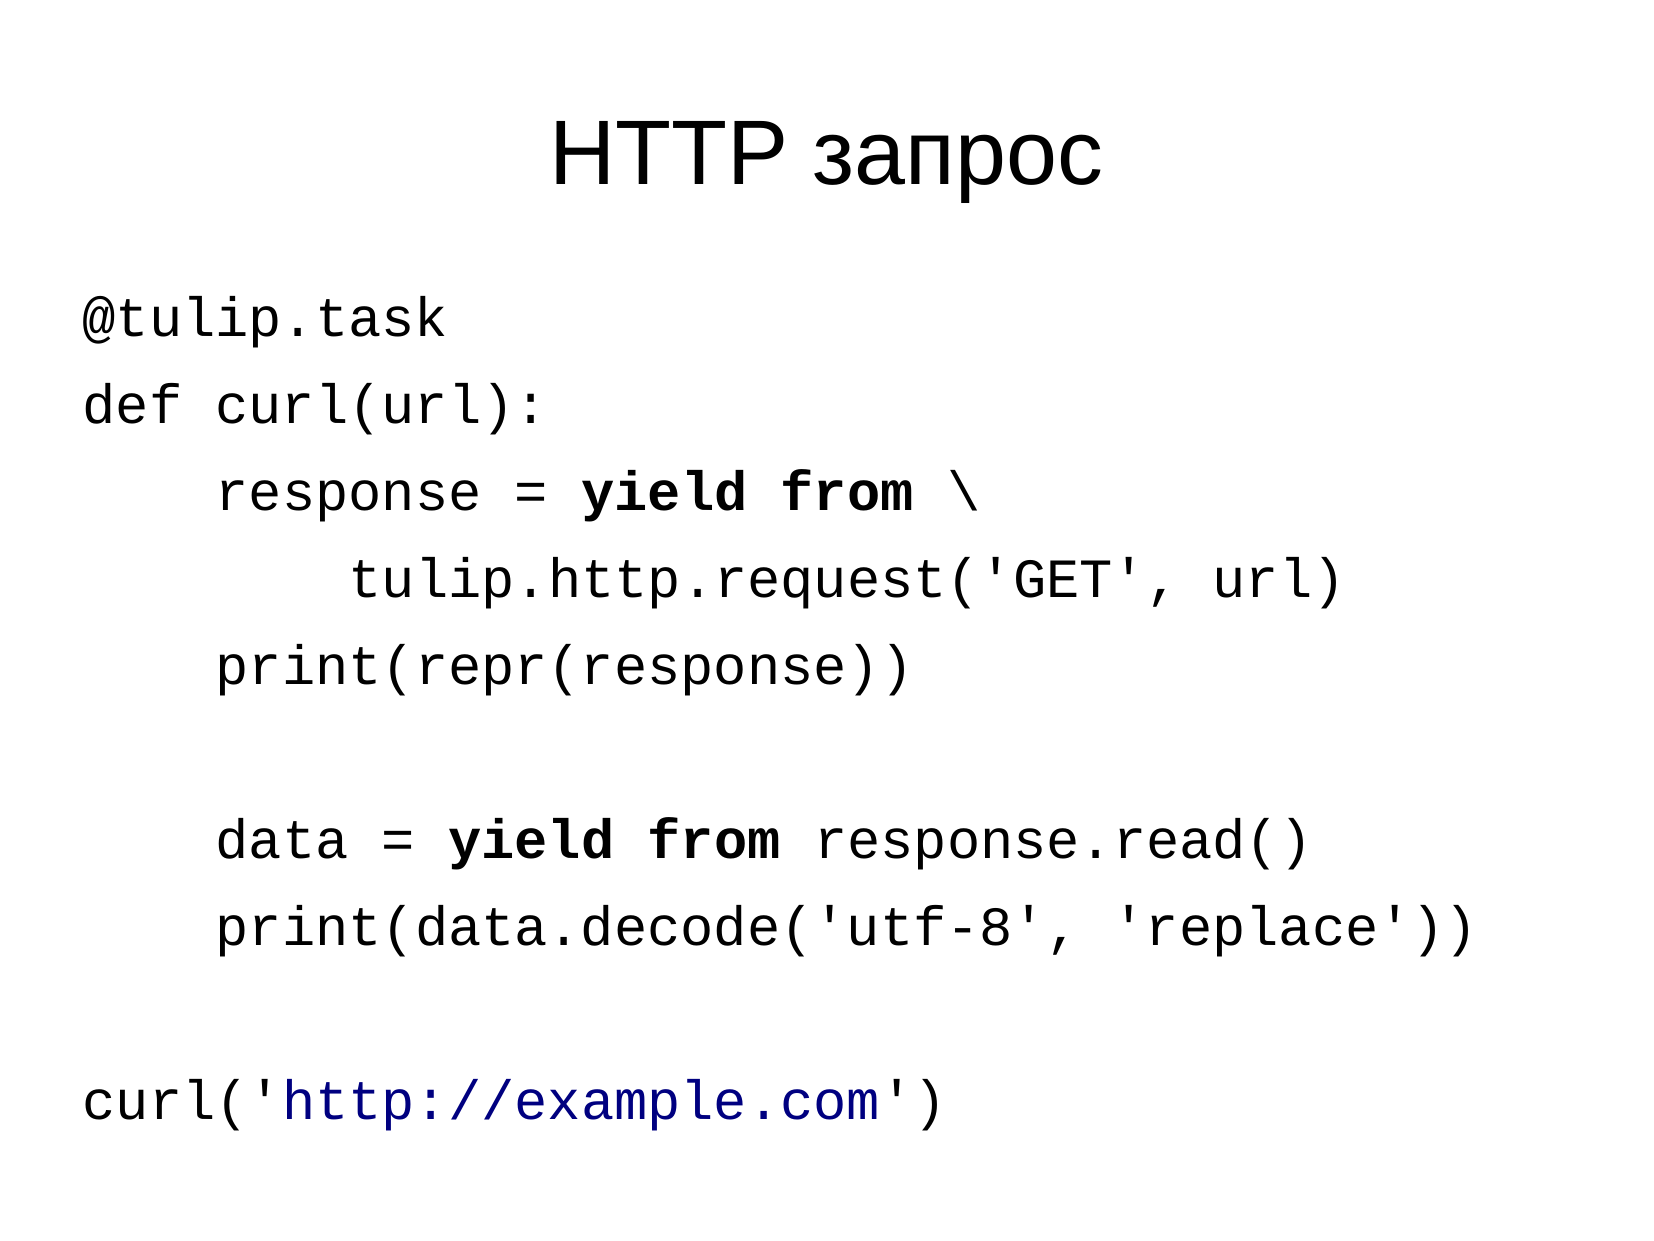

# HTTP запрос
@tulip.task
def curl(url):
 response = yield from \
 tulip.http.request('GET', url)
 print(repr(response))
 data = yield from response.read()
 print(data.decode('utf-8', 'replace'))
curl('http://example.com')